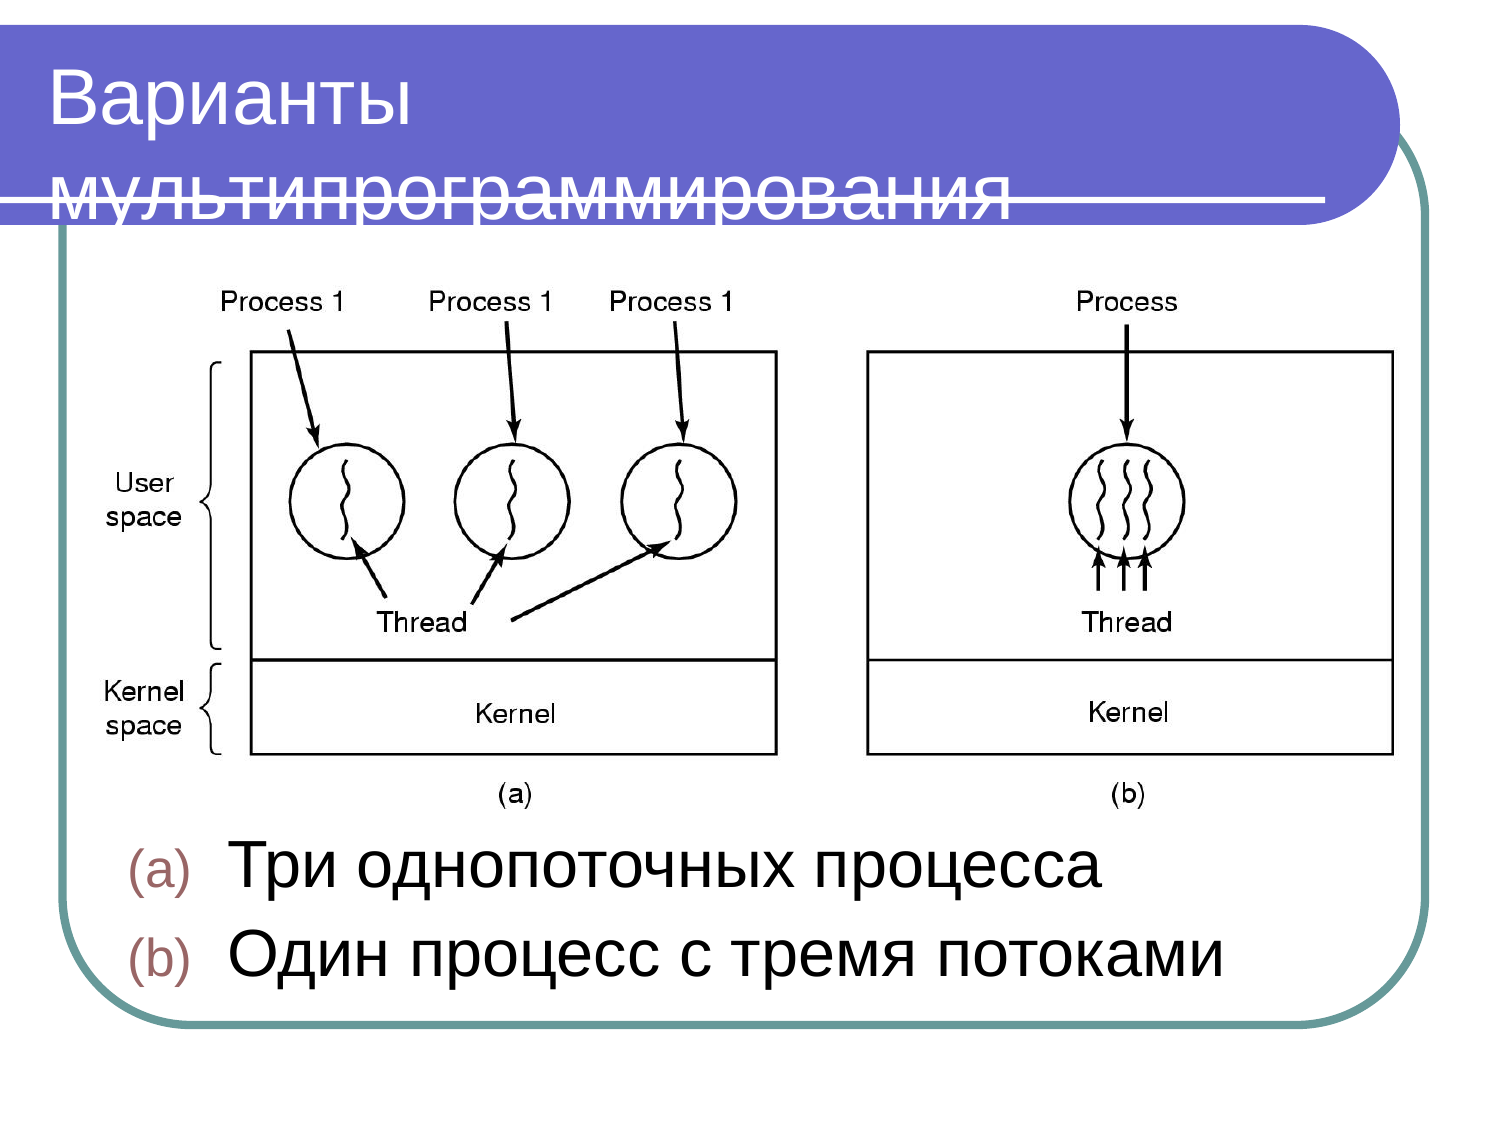

# Варианты мультипрограммирования
Три однопоточных процесса
Один процесс с тремя потоками